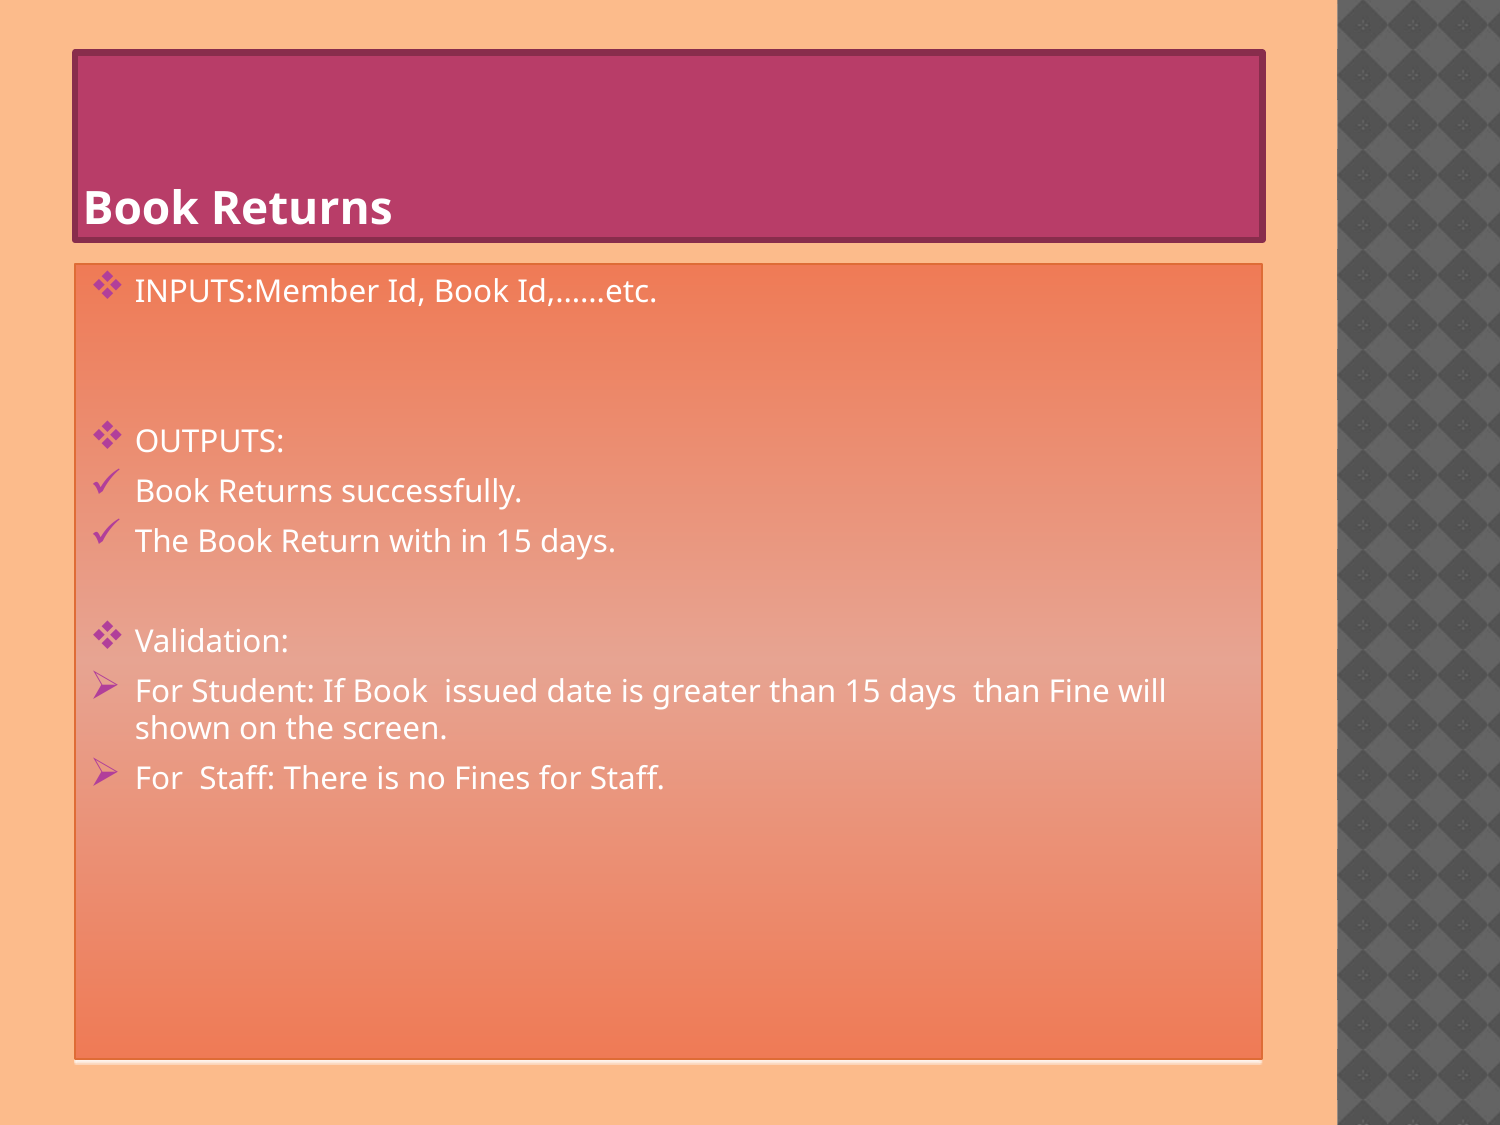

# Book Returns
INPUTS:Member Id, Book Id,……etc.
OUTPUTS:
Book Returns successfully.
The Book Return with in 15 days.
Validation:
For Student: If Book issued date is greater than 15 days than Fine will shown on the screen.
For Staff: There is no Fines for Staff.